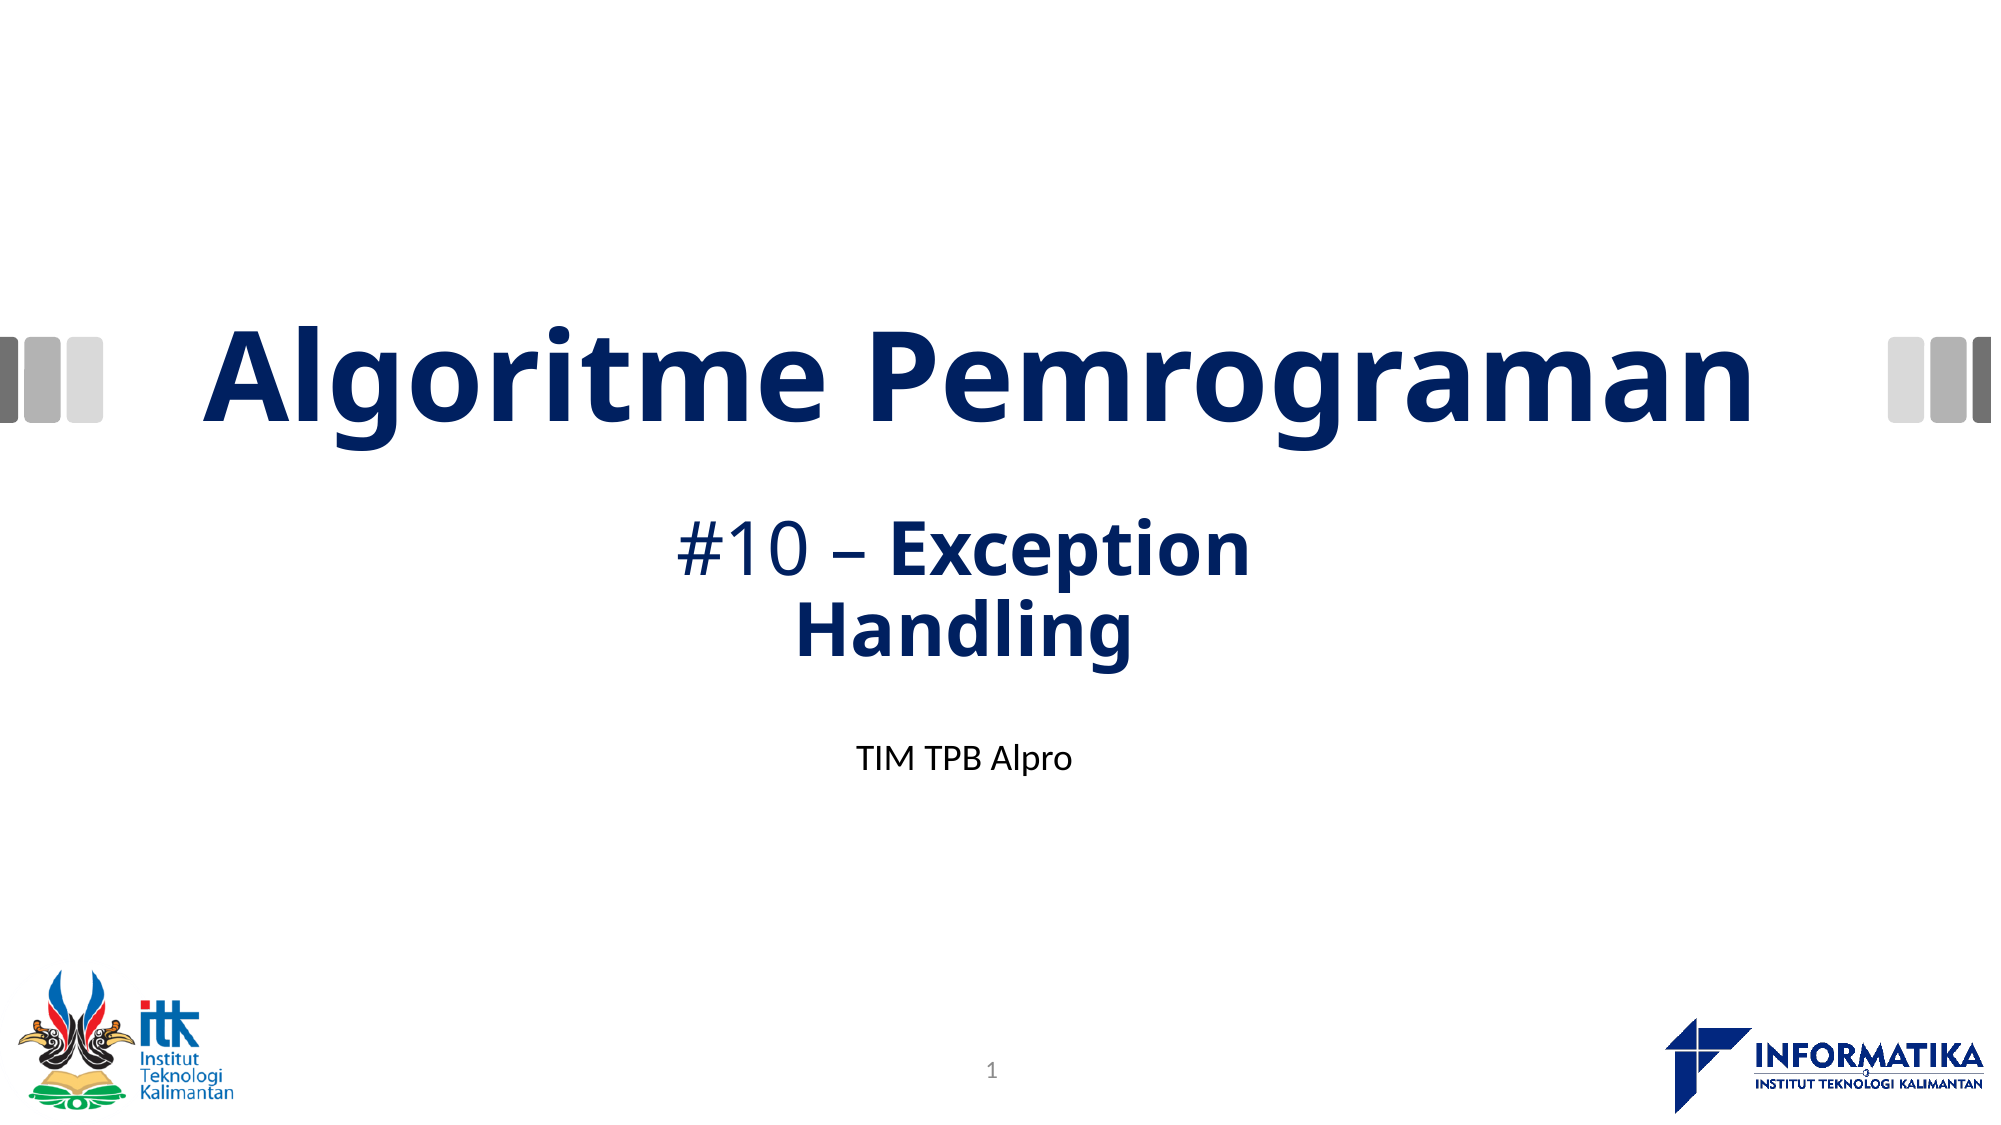

# Algoritme Pemrograman
#10 – Exception Handling
TIM TPB Alpro